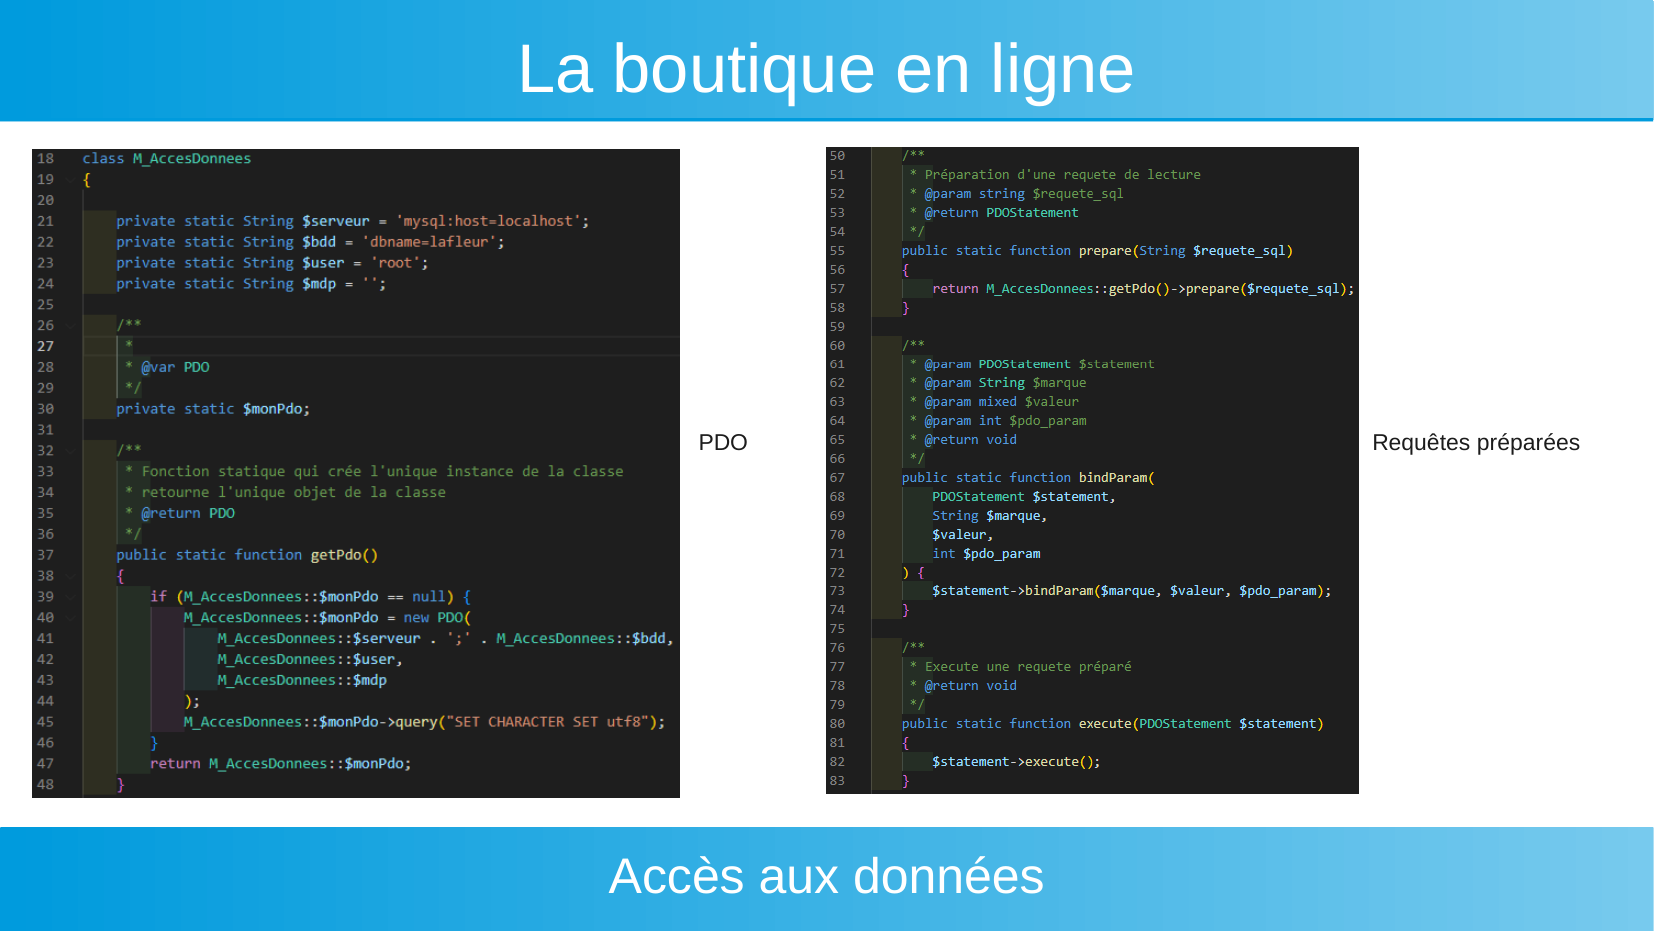

# La boutique en ligne
PDO
Requêtes préparées
Accès aux données